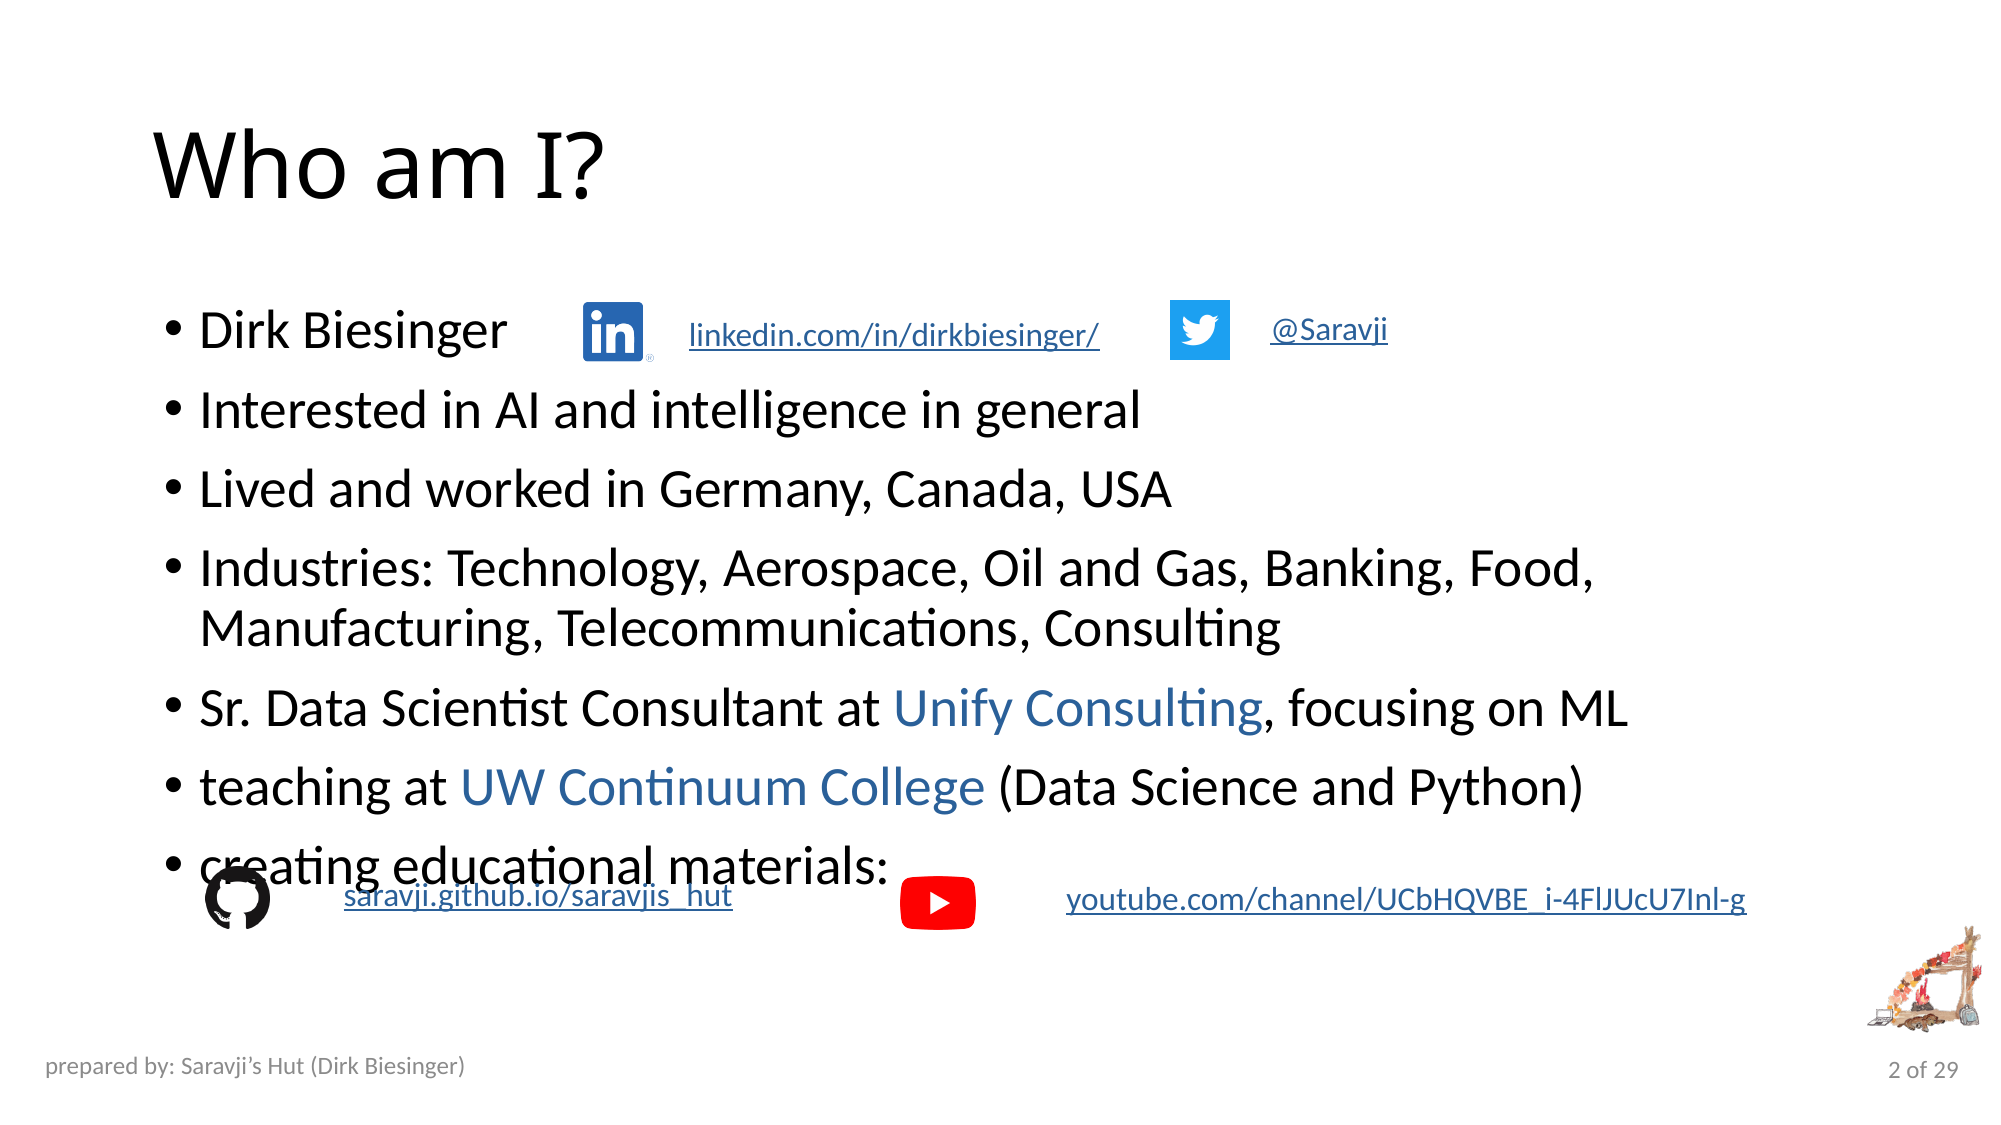

# Who am I?
Dirk Biesinger
Interested in AI and intelligence in general
Lived and worked in Germany, Canada, USA
Industries: Technology, Aerospace, Oil and Gas, Banking, Food, Manufacturing, Telecommunications, Consulting
Sr. Data Scientist Consultant at Unify Consulting, focusing on ML
teaching at UW Continuum College (Data Science and Python)
creating educational materials:
@Saravji
linkedin.com/in/dirkbiesinger/
saravji.github.io/saravjis_hut
youtube.com/channel/UCbHQVBE_i-4FlJUcU7Inl-g
prepared by: Saravji's Hut - Dirk Biesinger
2